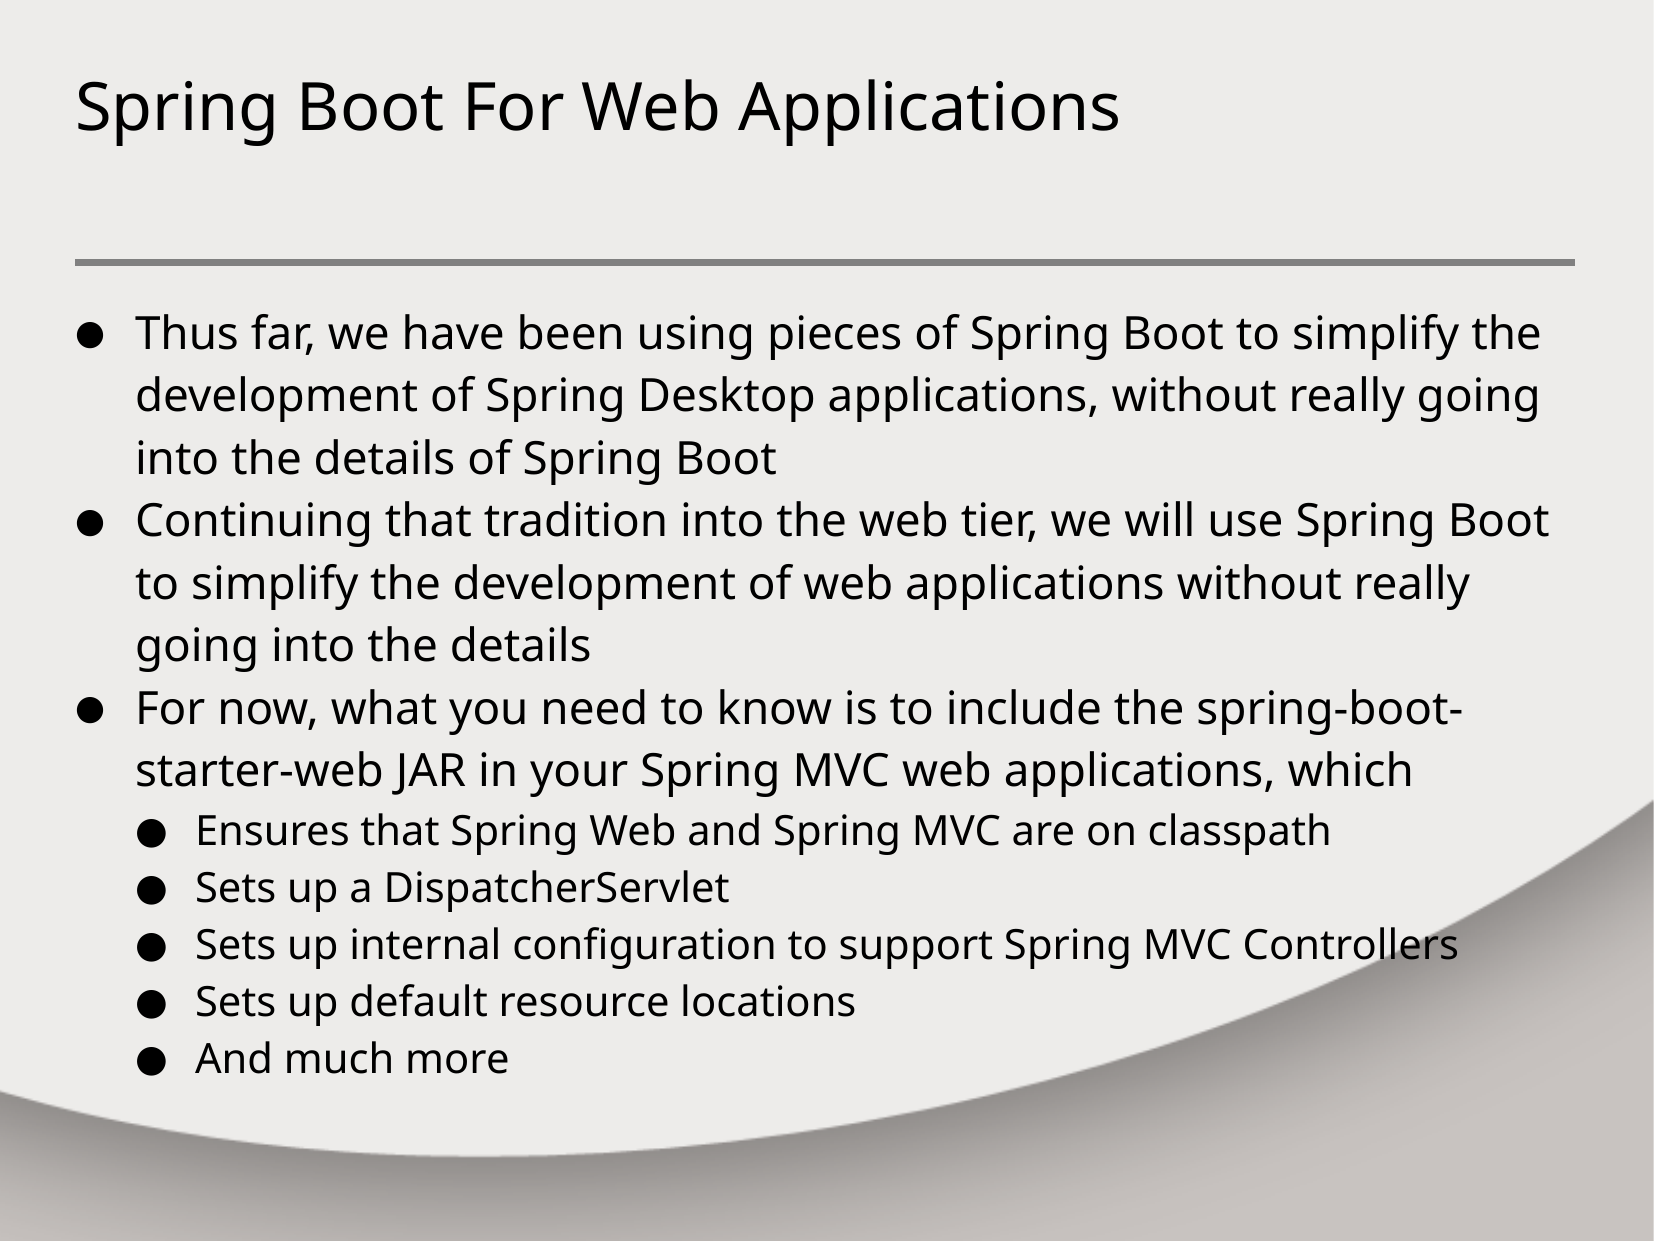

Spring Boot For Web Applications
# Thus far, we have been using pieces of Spring Boot to simplify the development of Spring Desktop applications, without really going into the details of Spring Boot
Continuing that tradition into the web tier, we will use Spring Boot to simplify the development of web applications without really going into the details
For now, what you need to know is to include the spring-boot-starter-web JAR in your Spring MVC web applications, which
Ensures that Spring Web and Spring MVC are on classpath
Sets up a DispatcherServlet
Sets up internal configuration to support Spring MVC Controllers
Sets up default resource locations
And much more